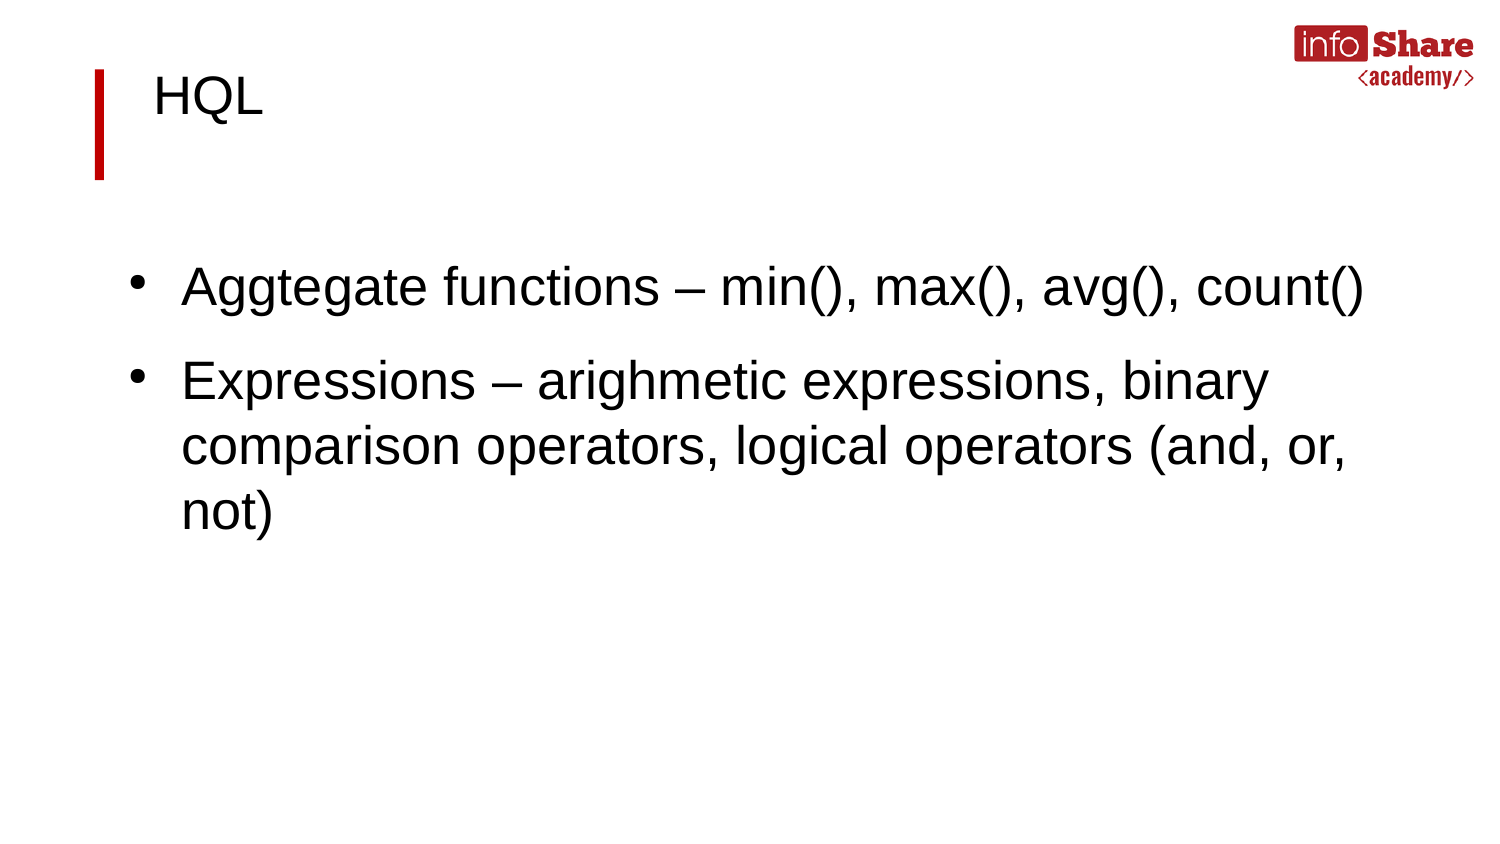

# HQL
Aggtegate functions – min(), max(), avg(), count()
Expressions – arighmetic expressions, binary comparison operators, logical operators (and, or, not)